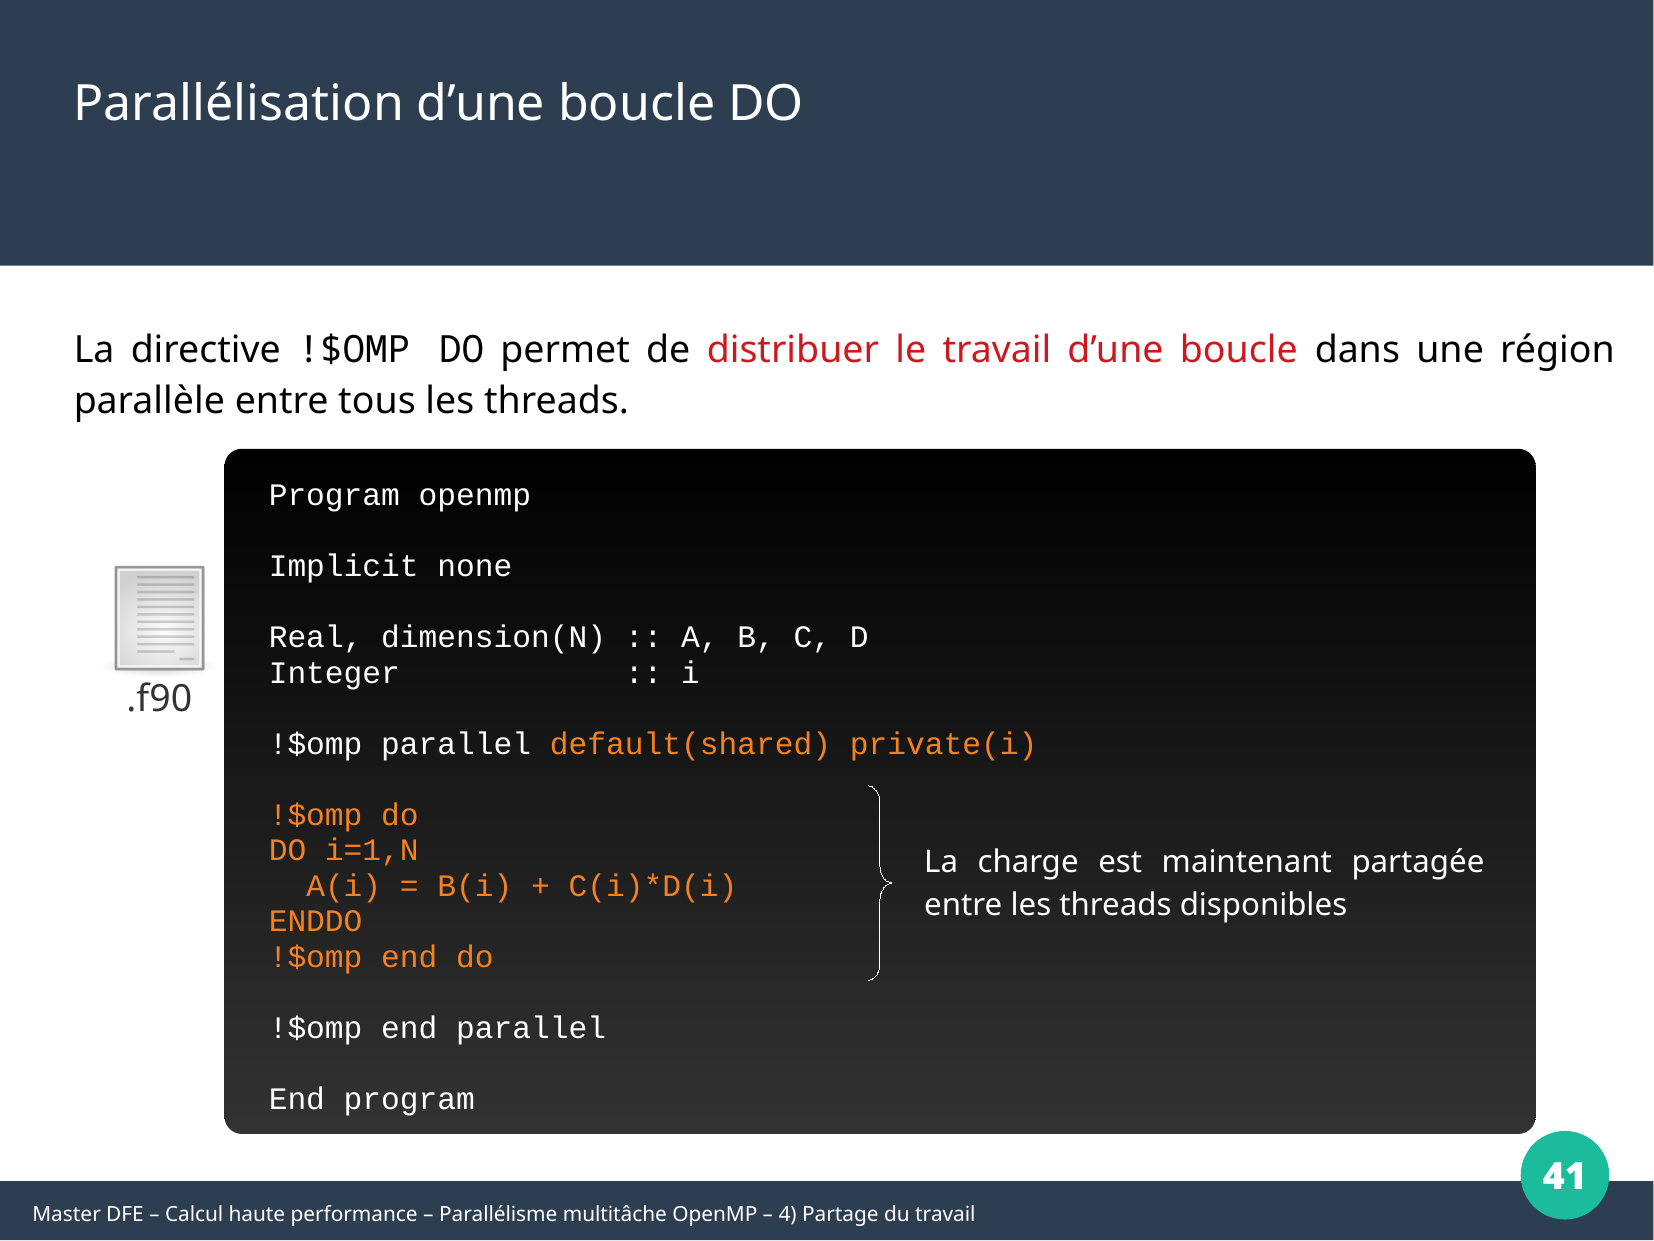

Parallélisation d’une boucle DO
La directive !$OMP DO permet de distribuer le travail d’une boucle dans une région parallèle entre tous les threads.
Program openmp
Implicit none
Real, dimension(N) :: A, B, C, D
Integer  :: i
!$omp parallel default(shared) private(i)
!$omp do
DO i=1,N
 A(i) = B(i) + C(i)*D(i)
ENDDO
!$omp end do
!$omp end parallel
End program
.f90
La charge est maintenant partagée entre les threads disponibles
41
Master DFE – Calcul haute performance – Parallélisme multitâche OpenMP – 4) Partage du travail